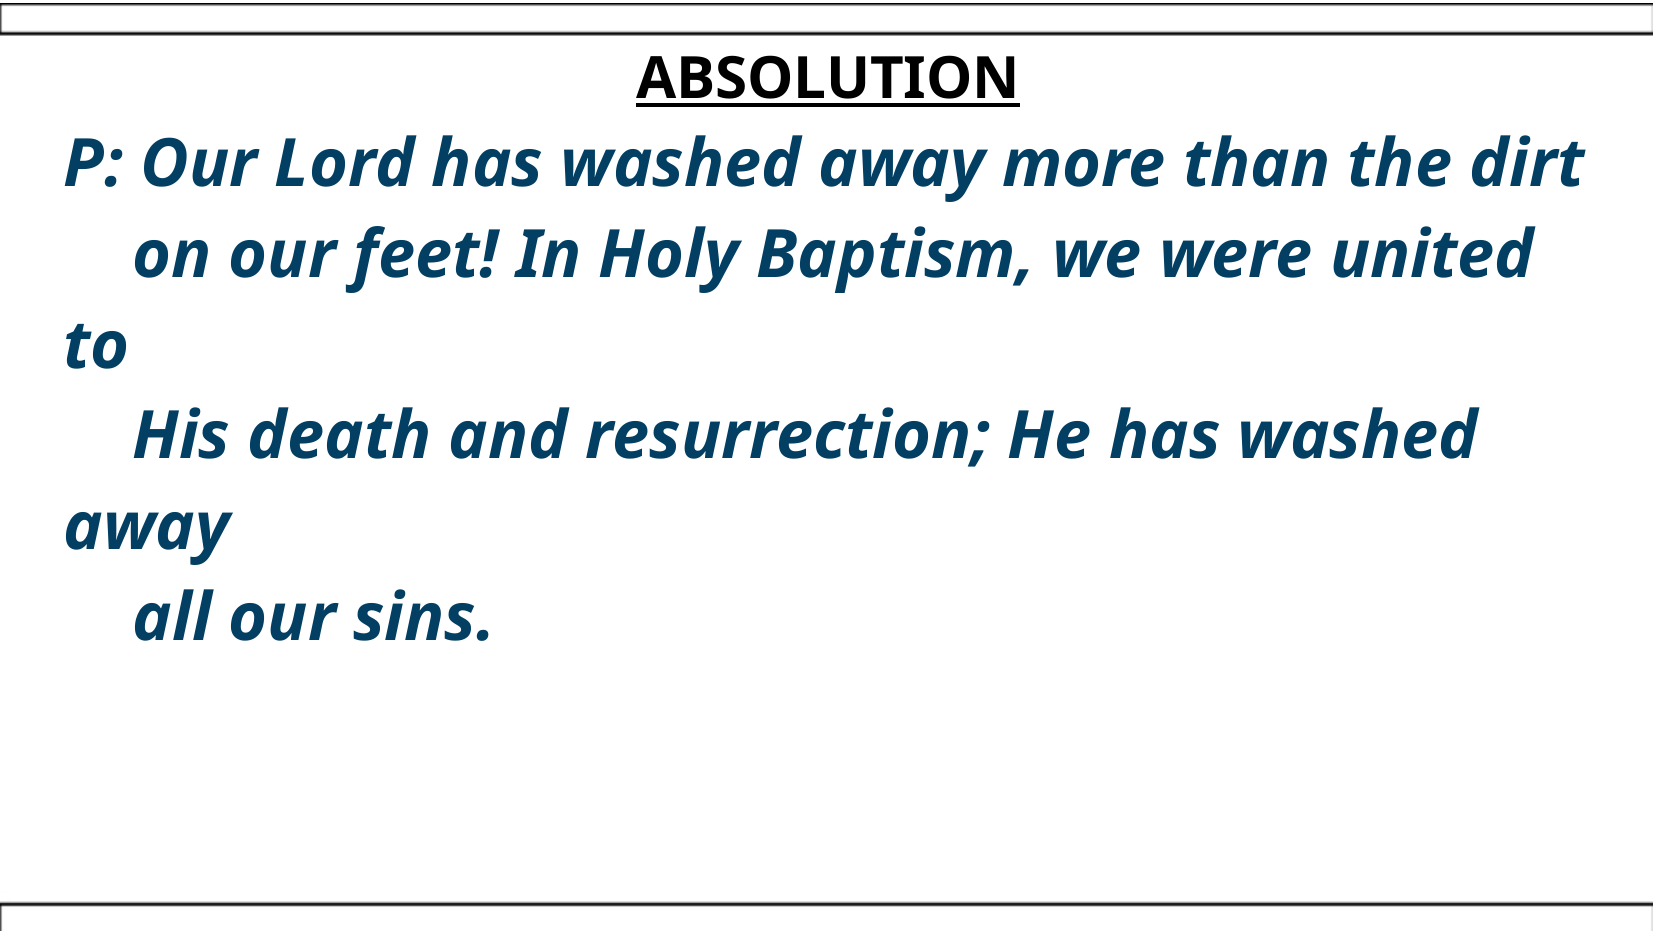

ABSOLUTION
P: Our Lord has washed away more than the dirt
 on our feet! In Holy Baptism, we were united to
 His death and resurrection; He has washed away
 all our sins.